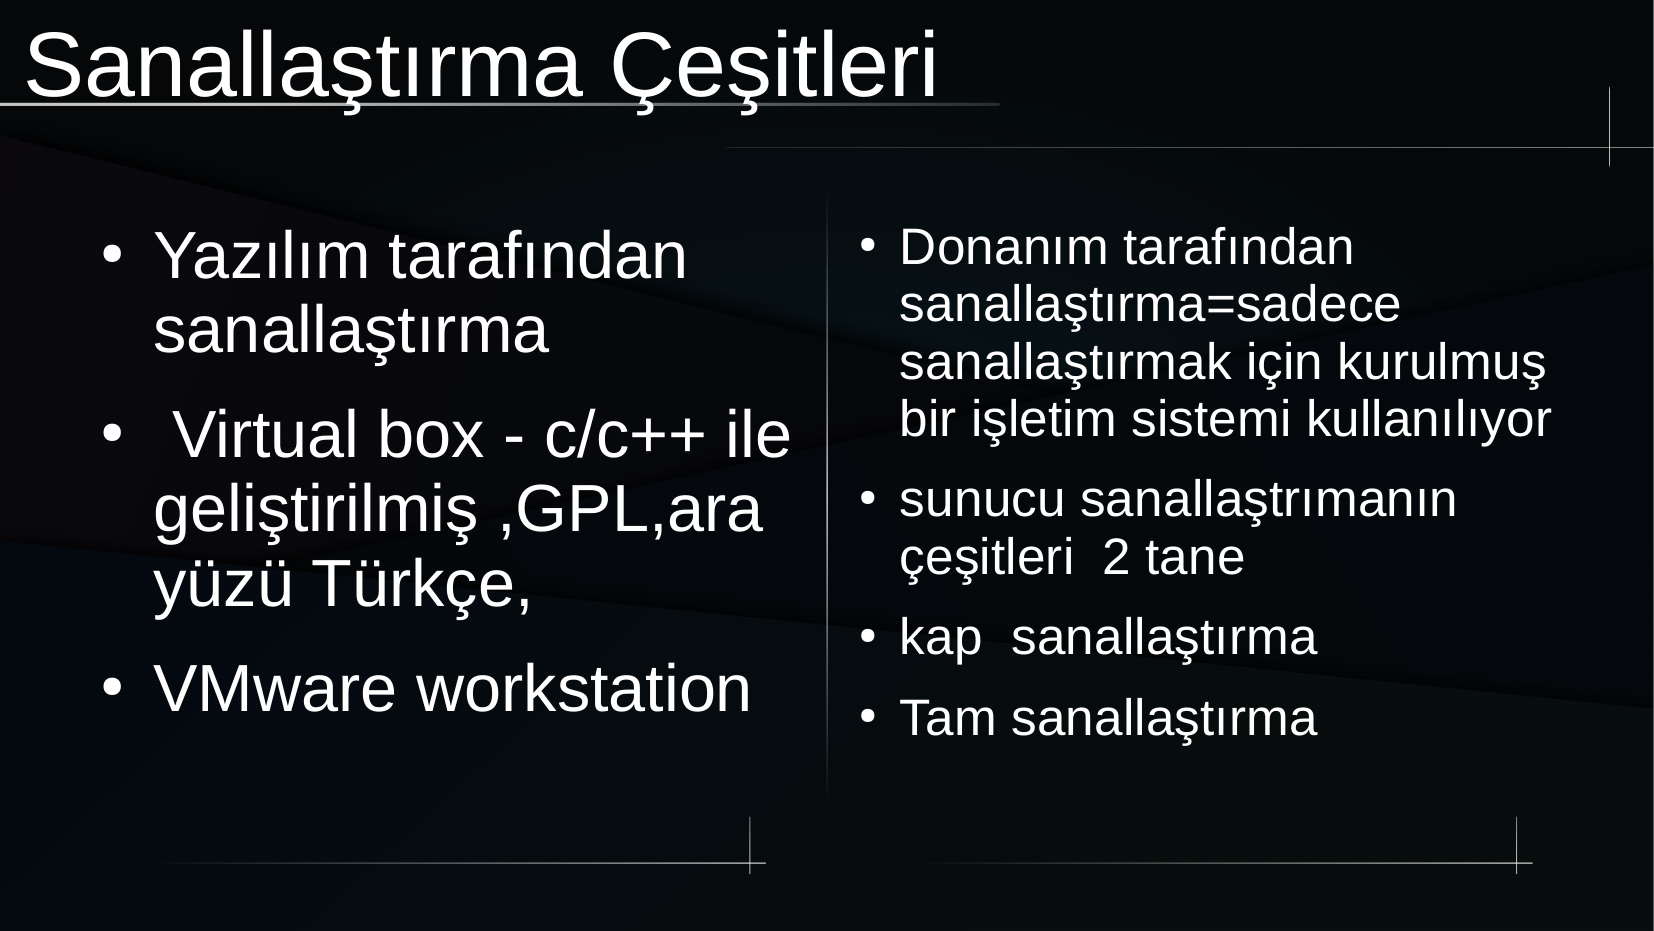

# Sanallaştırma Çeşitleri
Yazılım tarafından sanallaştırma
 Virtual box - c/c++ ile geliştirilmiş ,GPL,ara yüzü Türkçe,
VMware workstation
Donanım tarafından sanallaştırma=sadece sanallaştırmak için kurulmuş bir işletim sistemi kullanılıyor
sunucu sanallaştrımanın çeşitleri 2 tane
kap sanallaştırma
Tam sanallaştırma